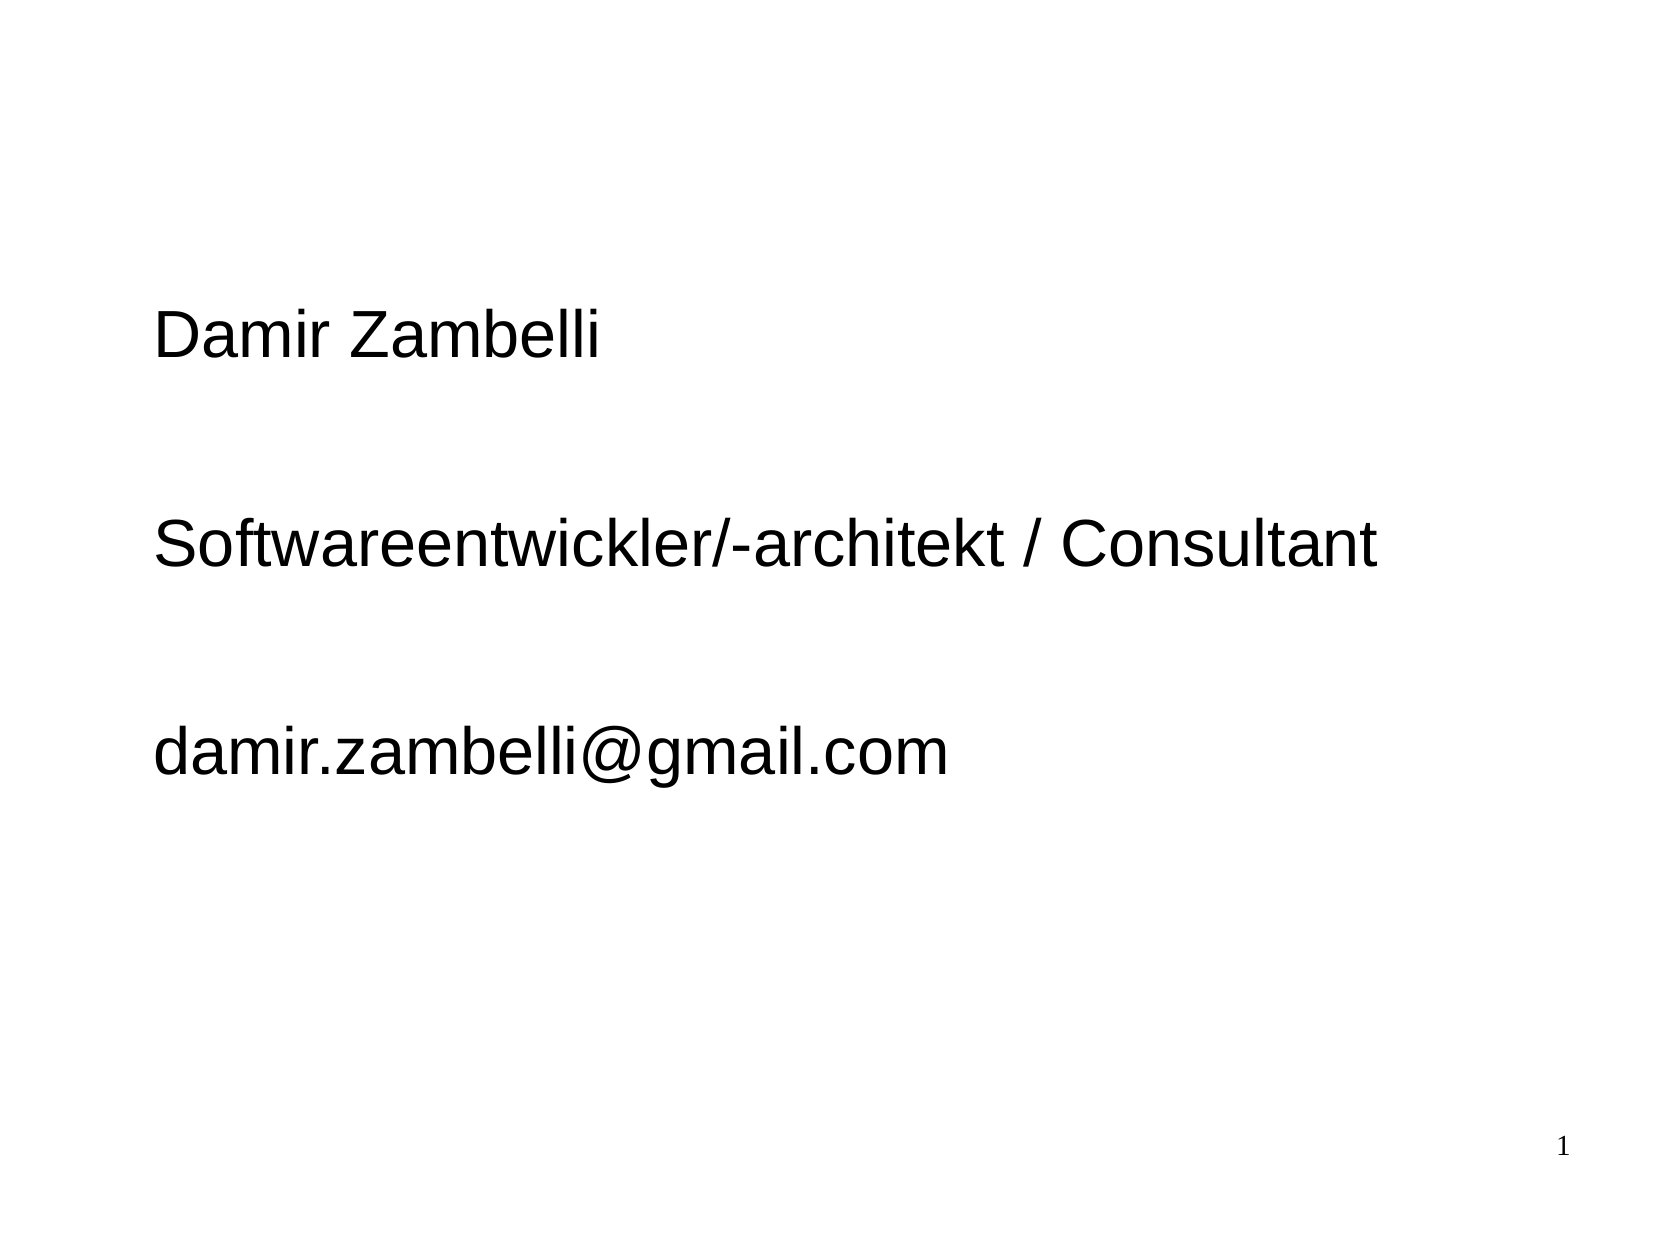

# Damir Zambelli
Softwareentwickler/-architekt / Consultant
damir.zambelli@gmail.com
1